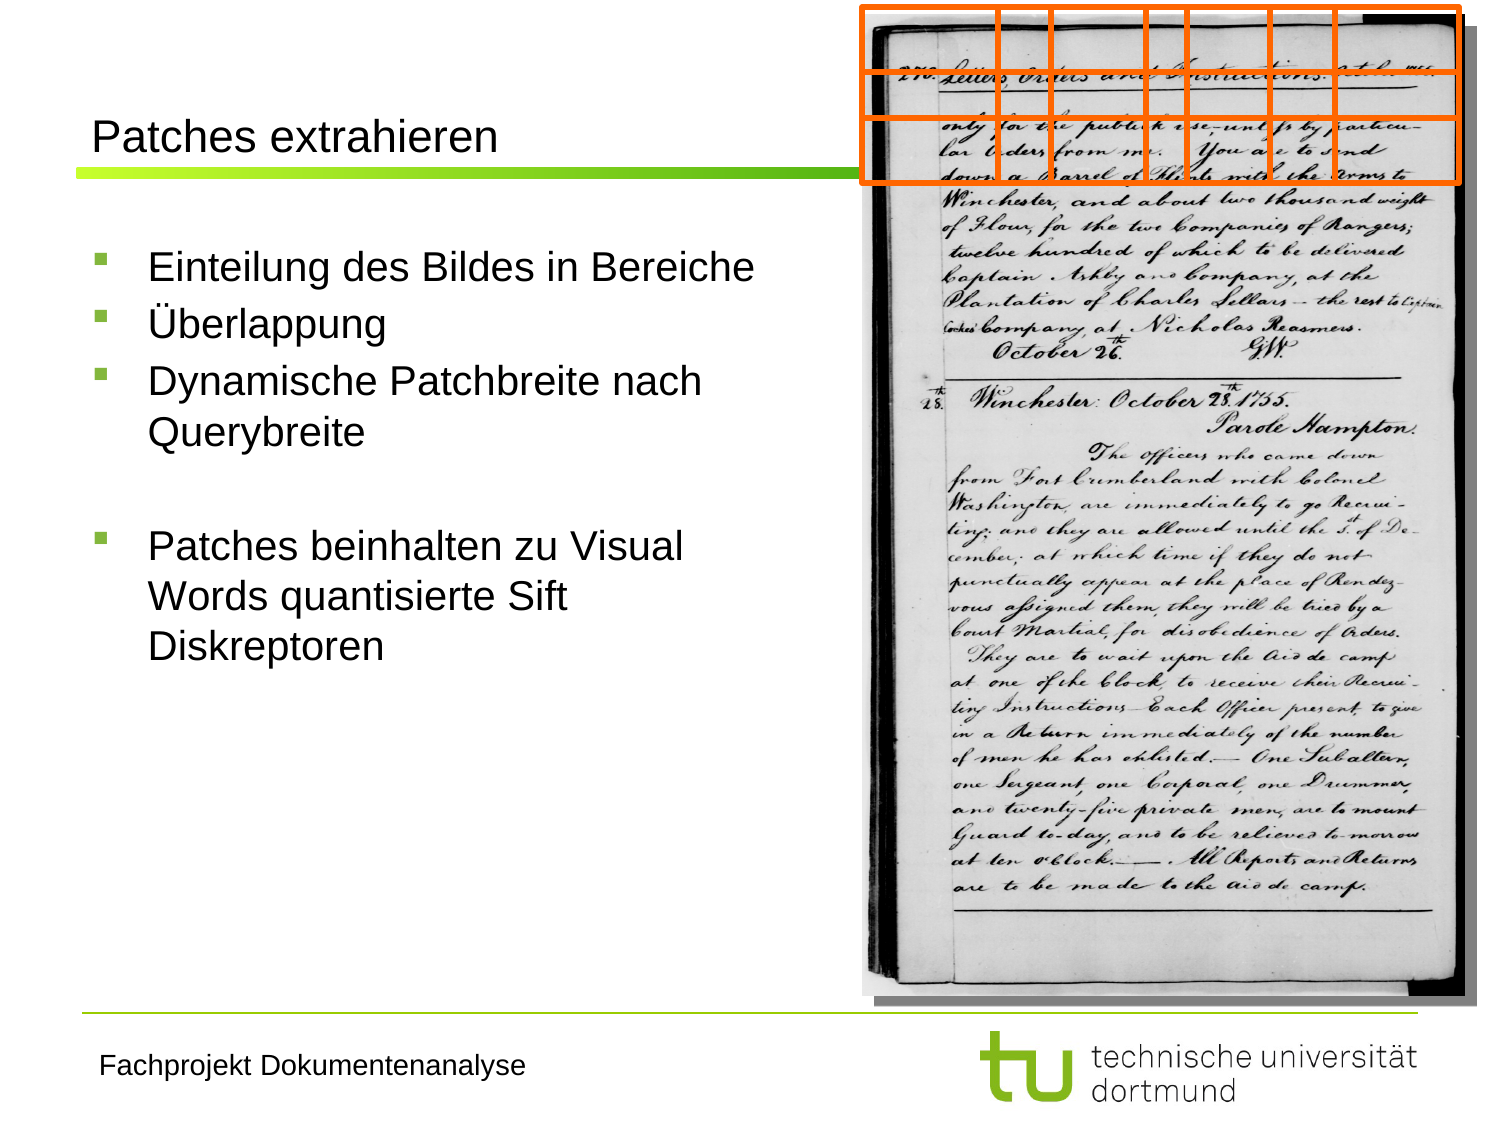

# Patches extrahieren
Einteilung des Bildes in Bereiche
Überlappung
Dynamische Patchbreite nach Querybreite
Patches beinhalten zu Visual Words quantisierte Sift Diskreptoren